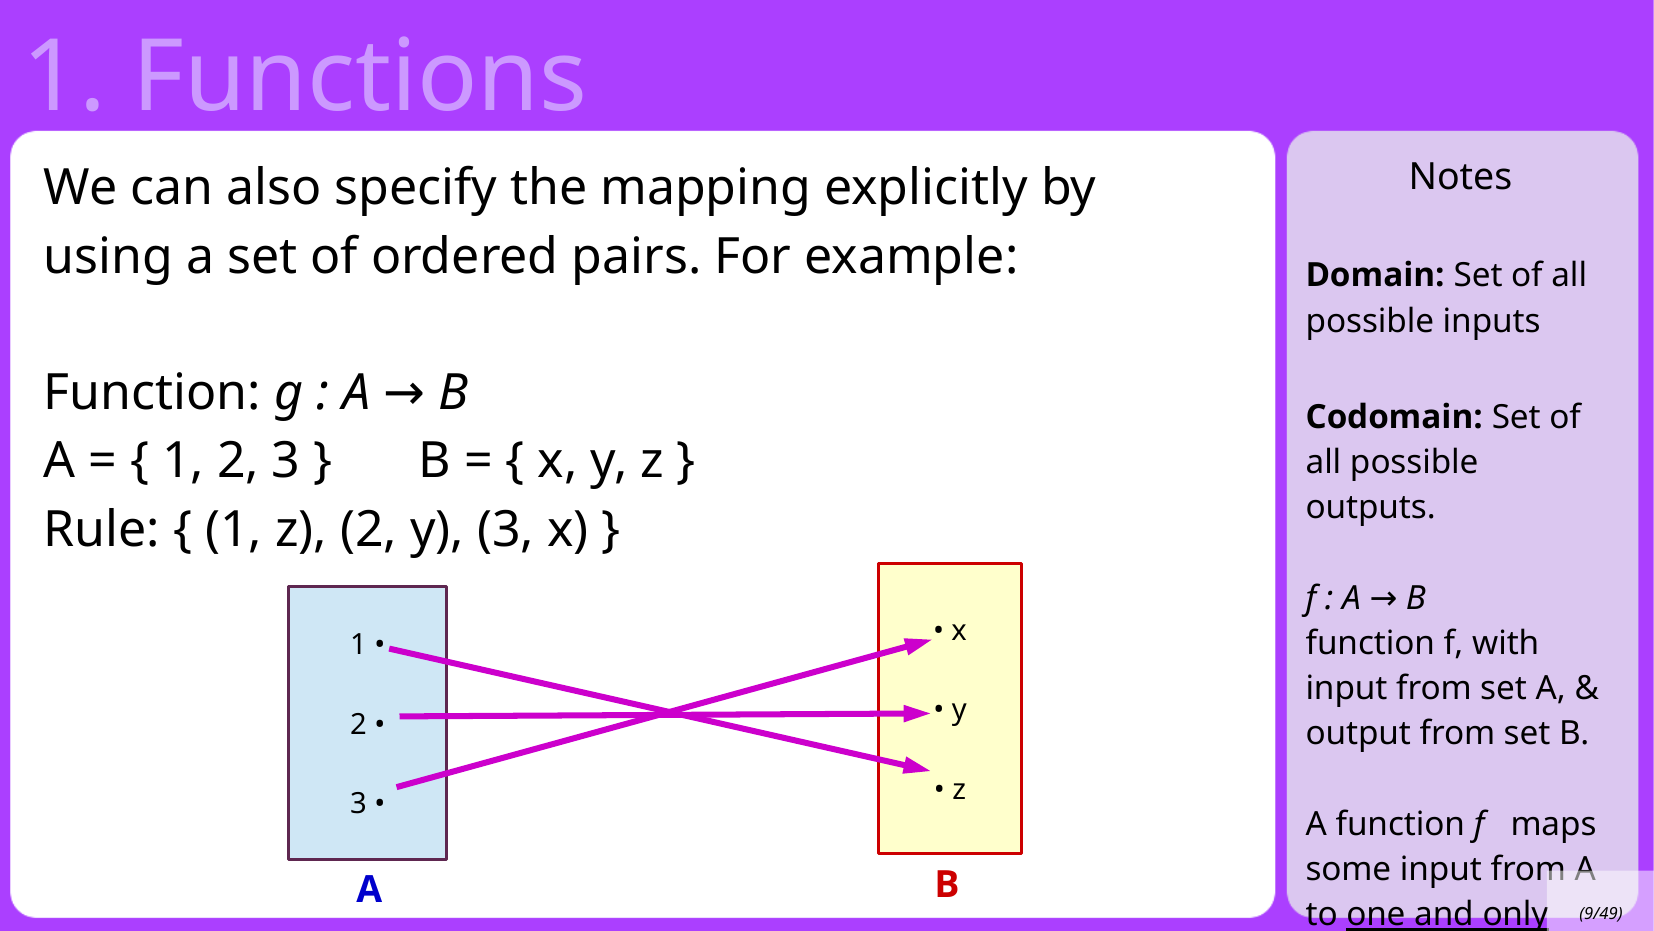

# 1. Functions
Notes
Domain: Set of all possible inputs
Codomain: Set of all possible outputs.
f : A → B
function f, with
input from set A, &
output from set B.
A function f maps some input from A to one and only one output from B.
We can also specify the mapping explicitly by using a set of ordered pairs. For example:
Function: g : A → B
A = { 1, 2, 3 }		B = { x, y, z }
Rule: { (1, z), (2, y), (3, x) }
• x
• y
• z
1 •
2 •
3 •
B
A